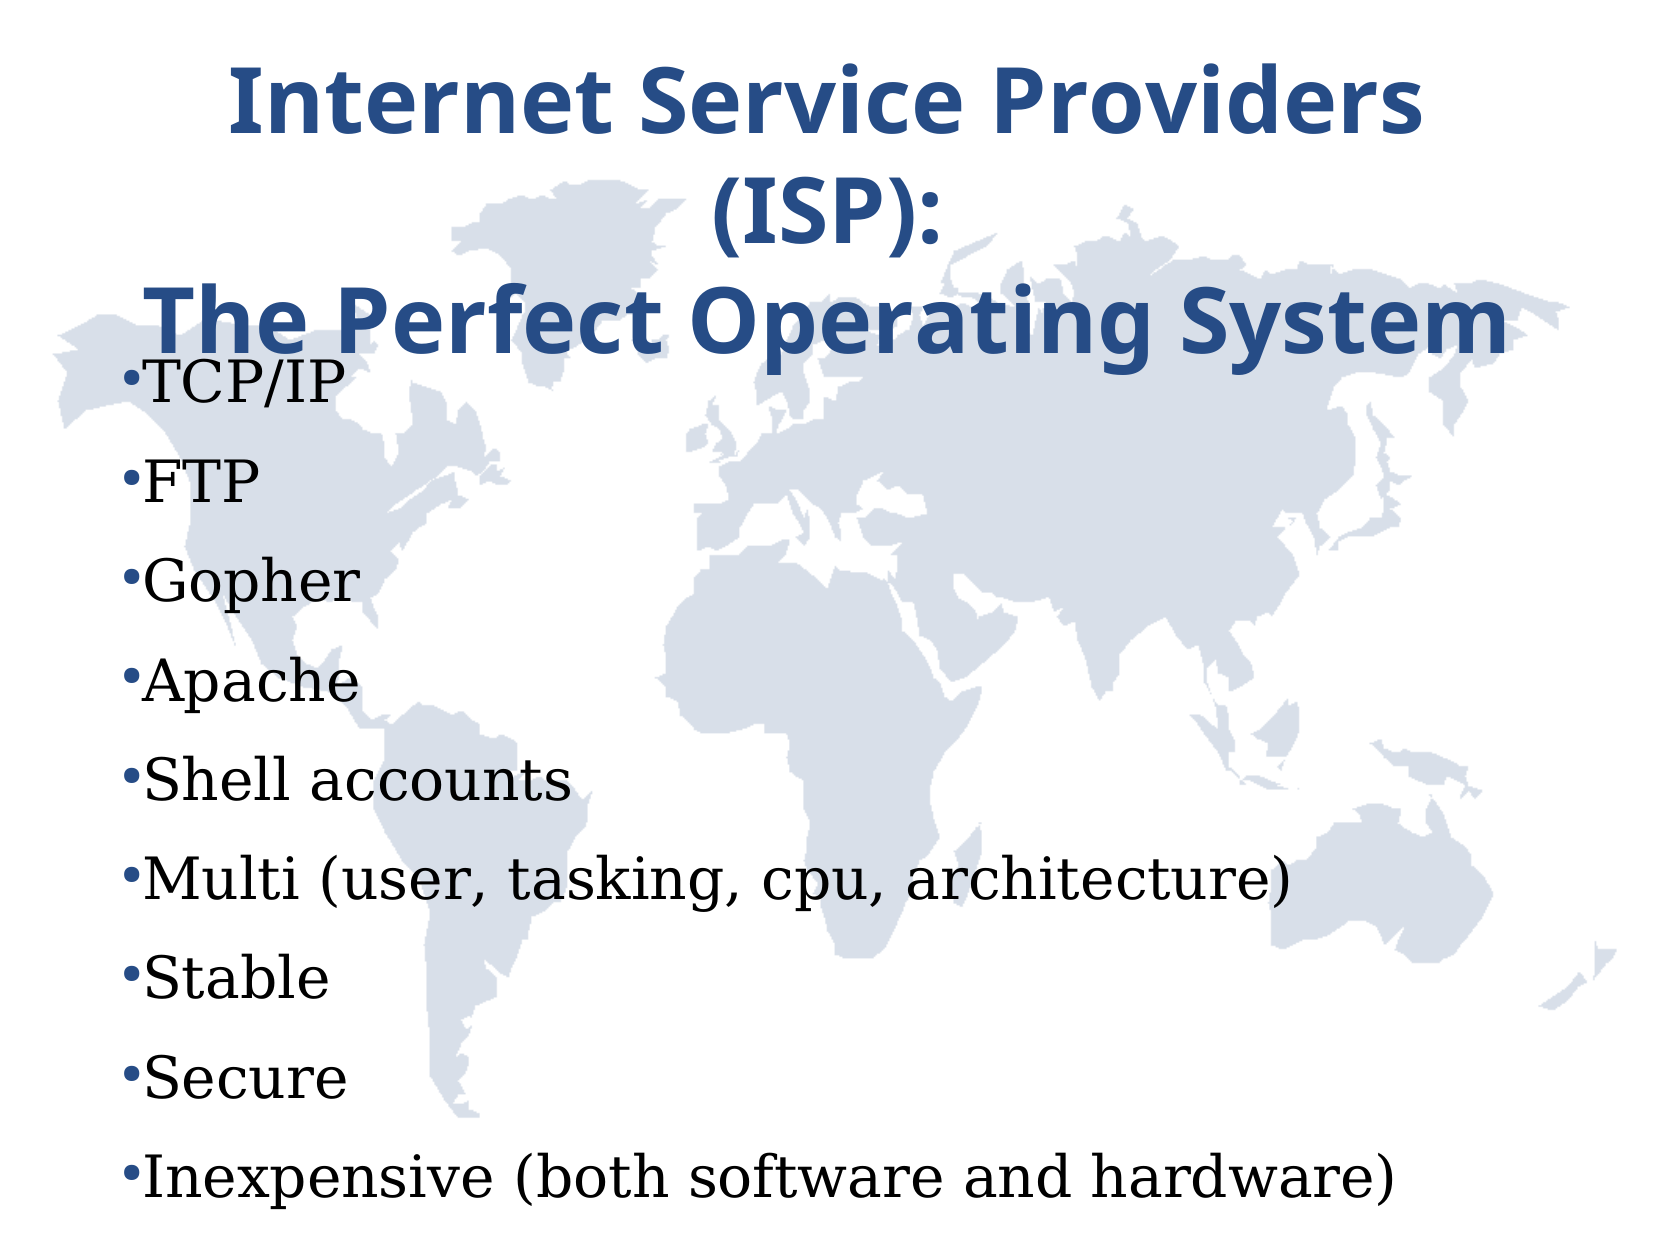

# Internet Service Providers (ISP): The Perfect Operating System
TCP/IP
FTP
Gopher
Apache
Shell accounts
Multi (user, tasking, cpu, architecture)
Stable
Secure
Inexpensive (both software and hardware)